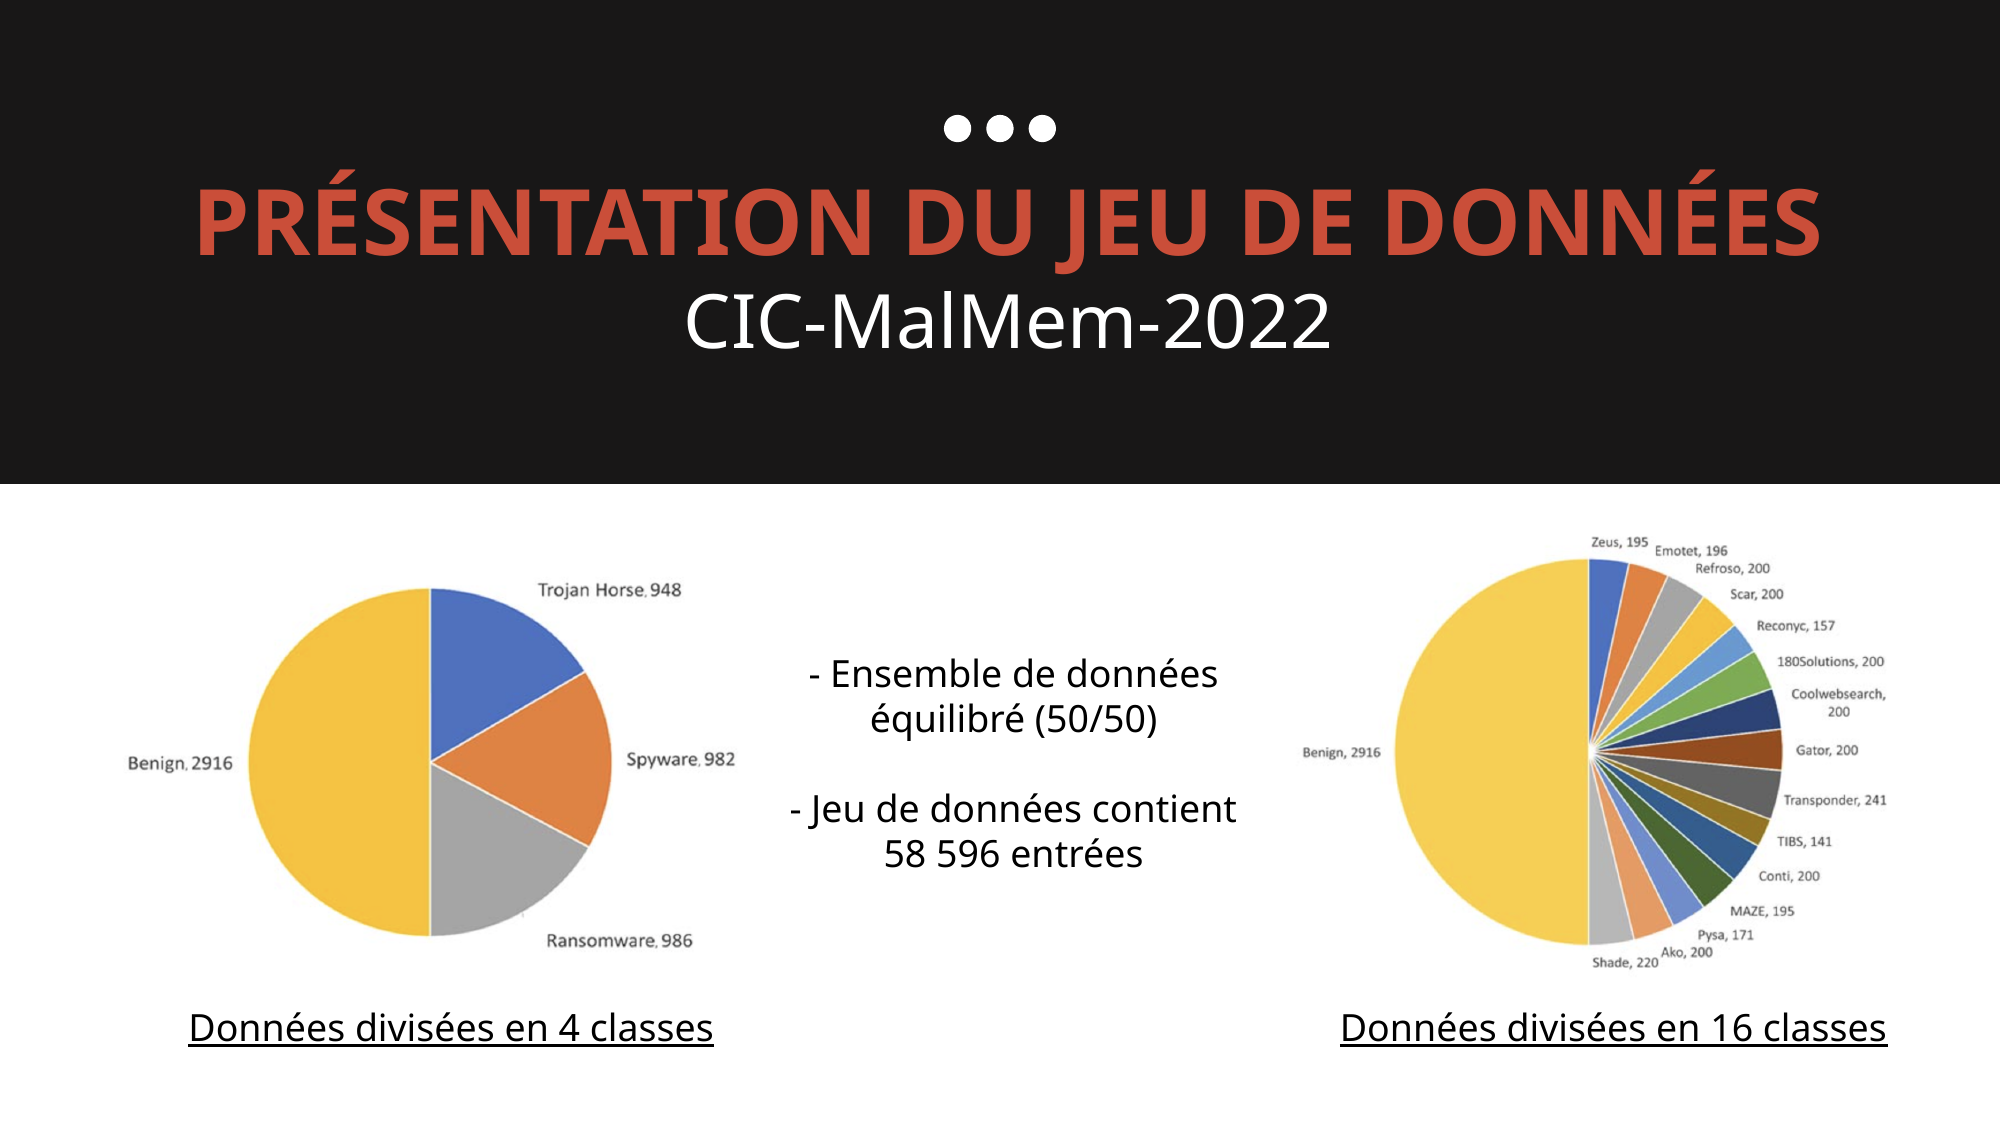

PRÉSENTATION DU JEU DE DONNÉES
CIC-MalMem-2022
- Ensemble de données équilibré (50/50)
- Jeu de données contient 58 596 entrées
Données divisées en 4 classes
Données divisées en 16 classes